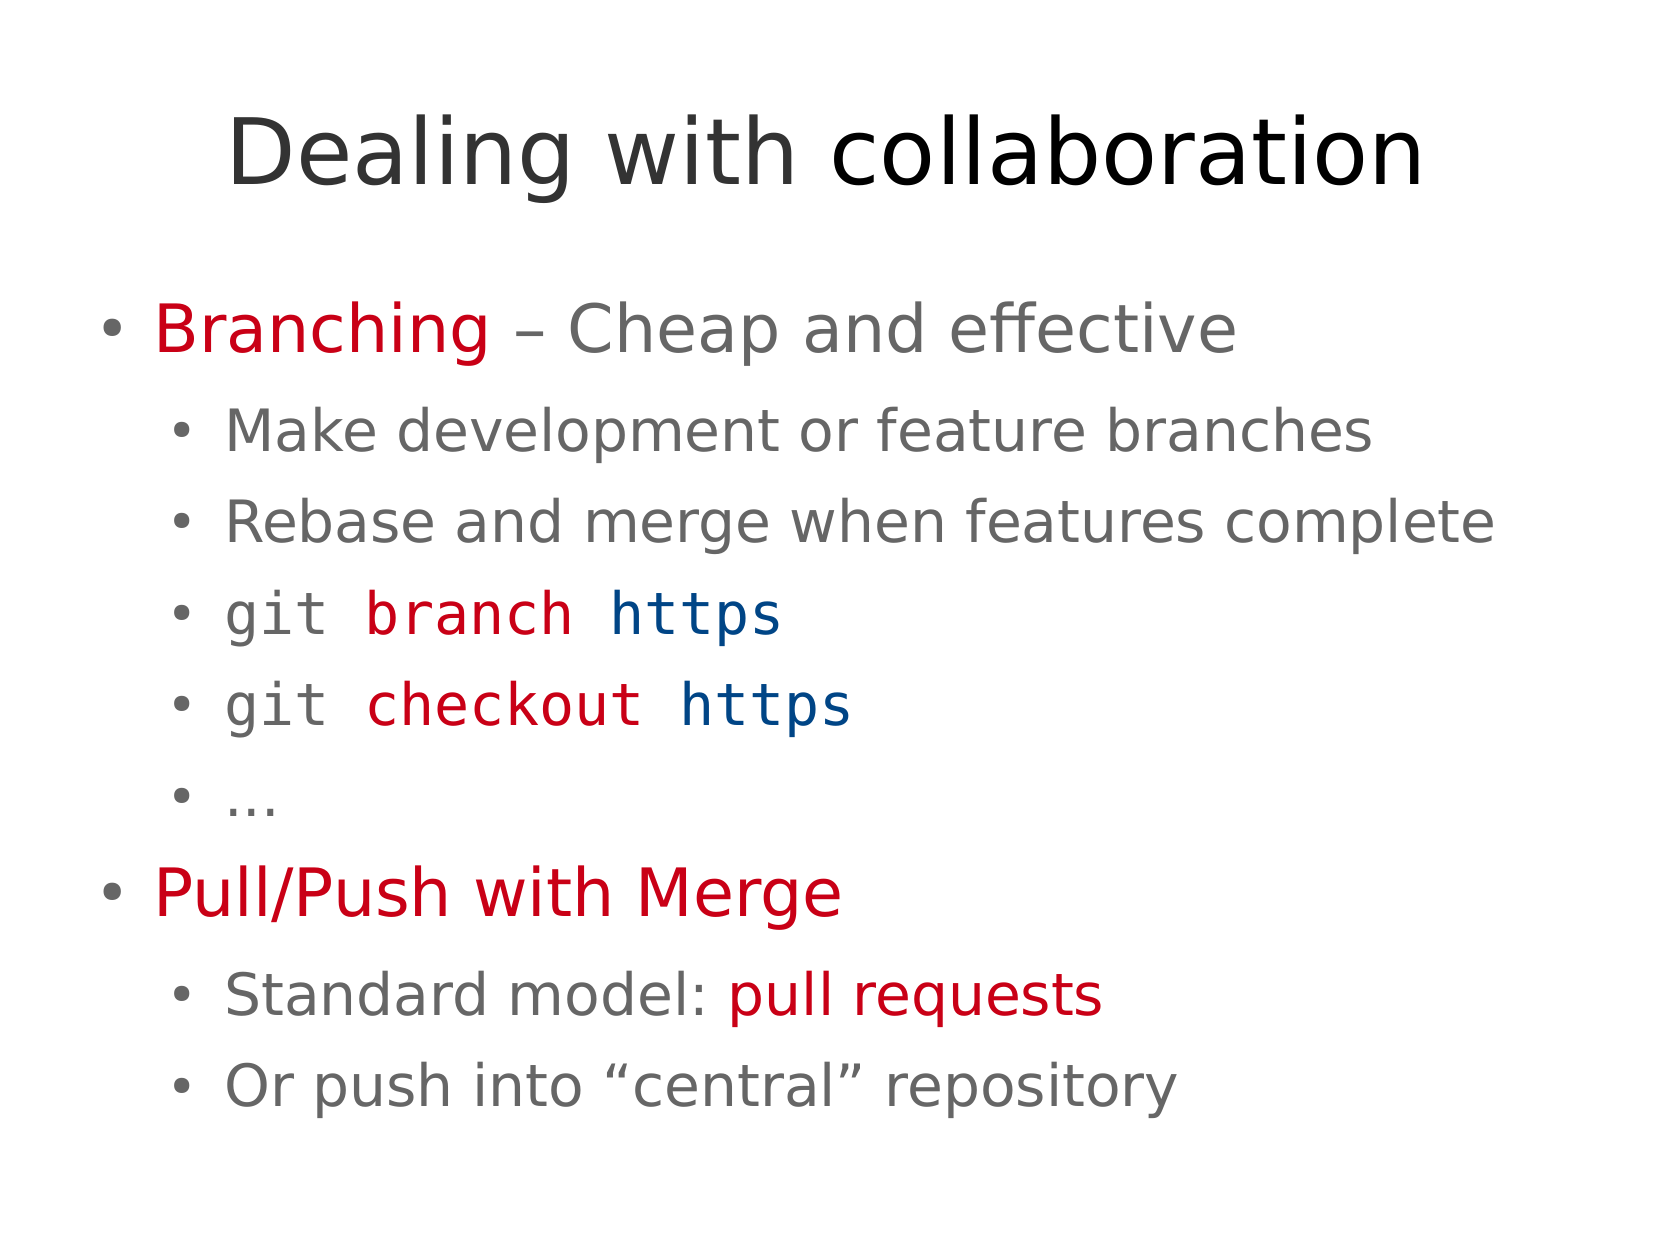

# Dealing with collaboration
Branching – Cheap and effective
Make development or feature branches
Rebase and merge when features complete
git branch https
git checkout https
...
Pull/Push with Merge
Standard model: pull requests
Or push into “central” repository